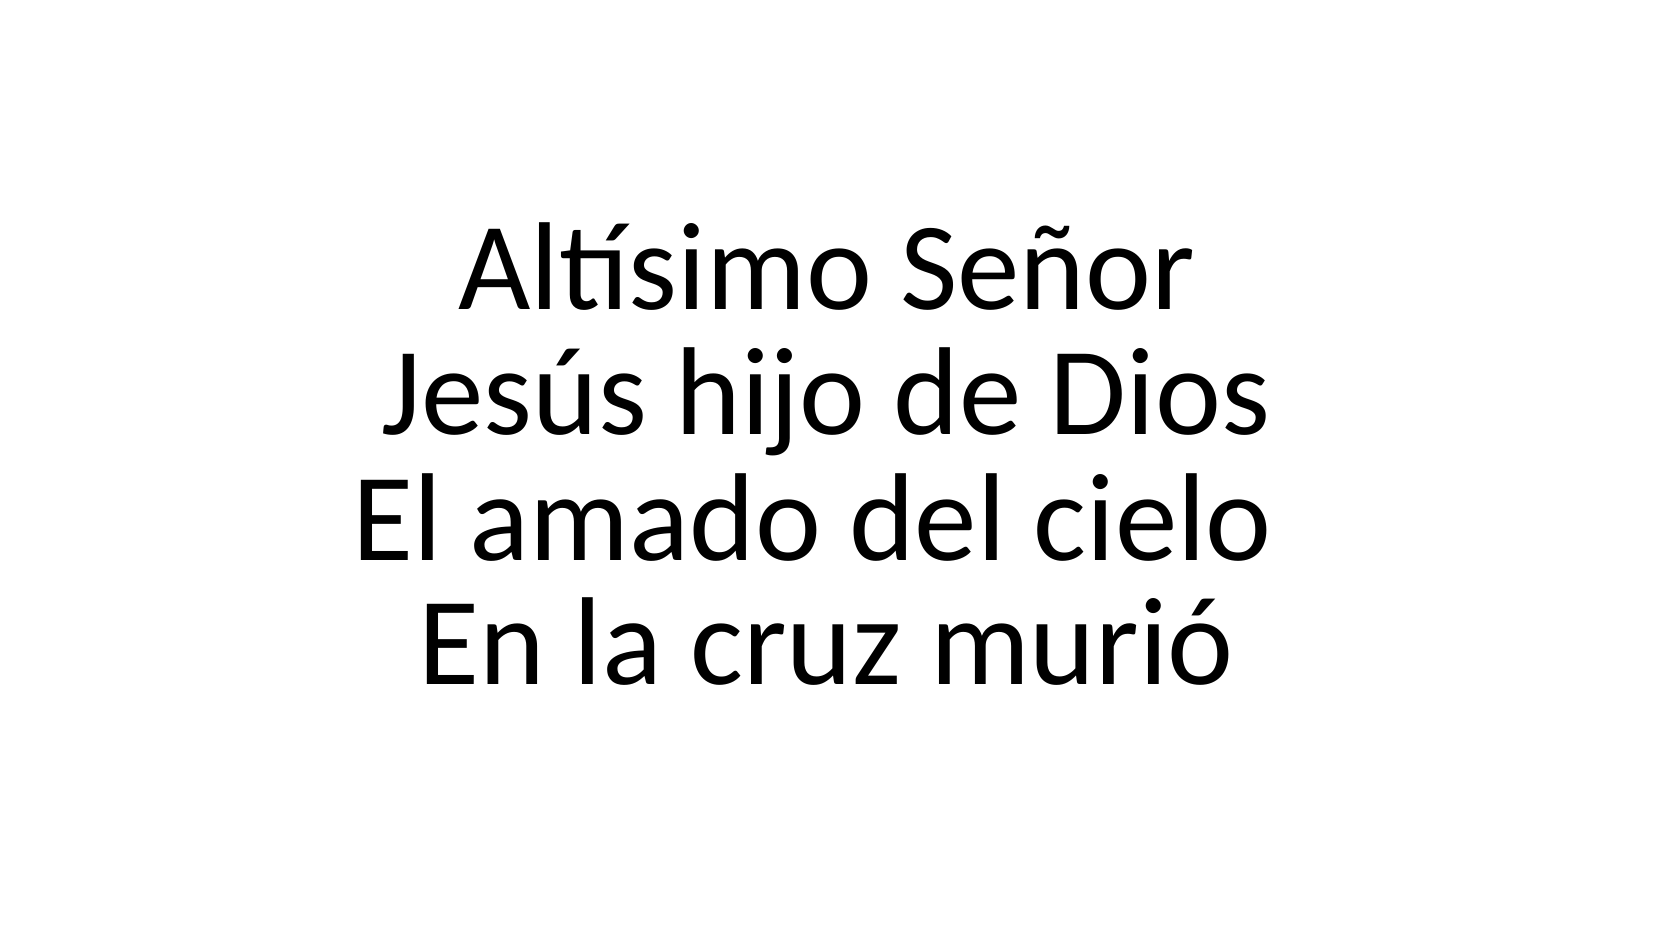

# Altísimo Señor Jesús hijo de Dios El amado del cielo En la cruz murió